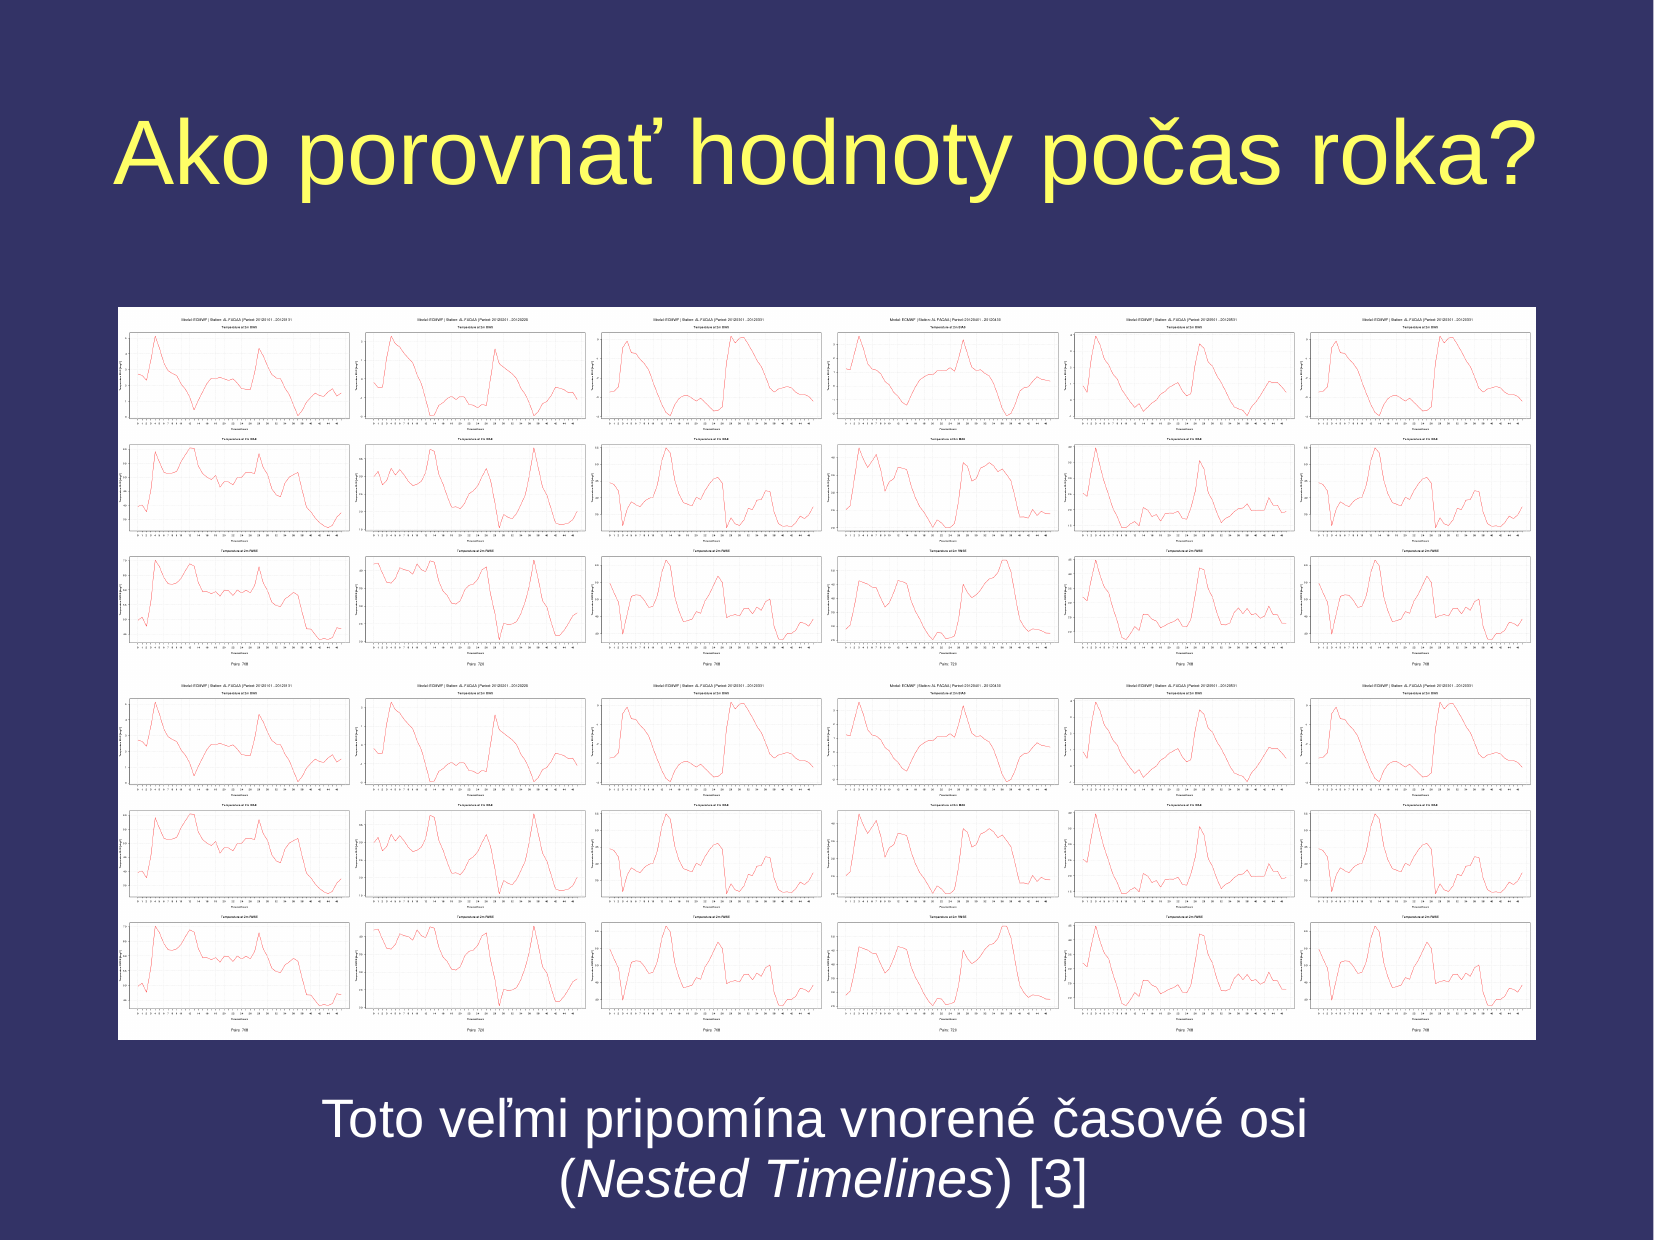

# Ako porovnať hodnoty počas roka?
Toto veľmi pripomína vnorené časové osi
(Nested Timelines) [3]